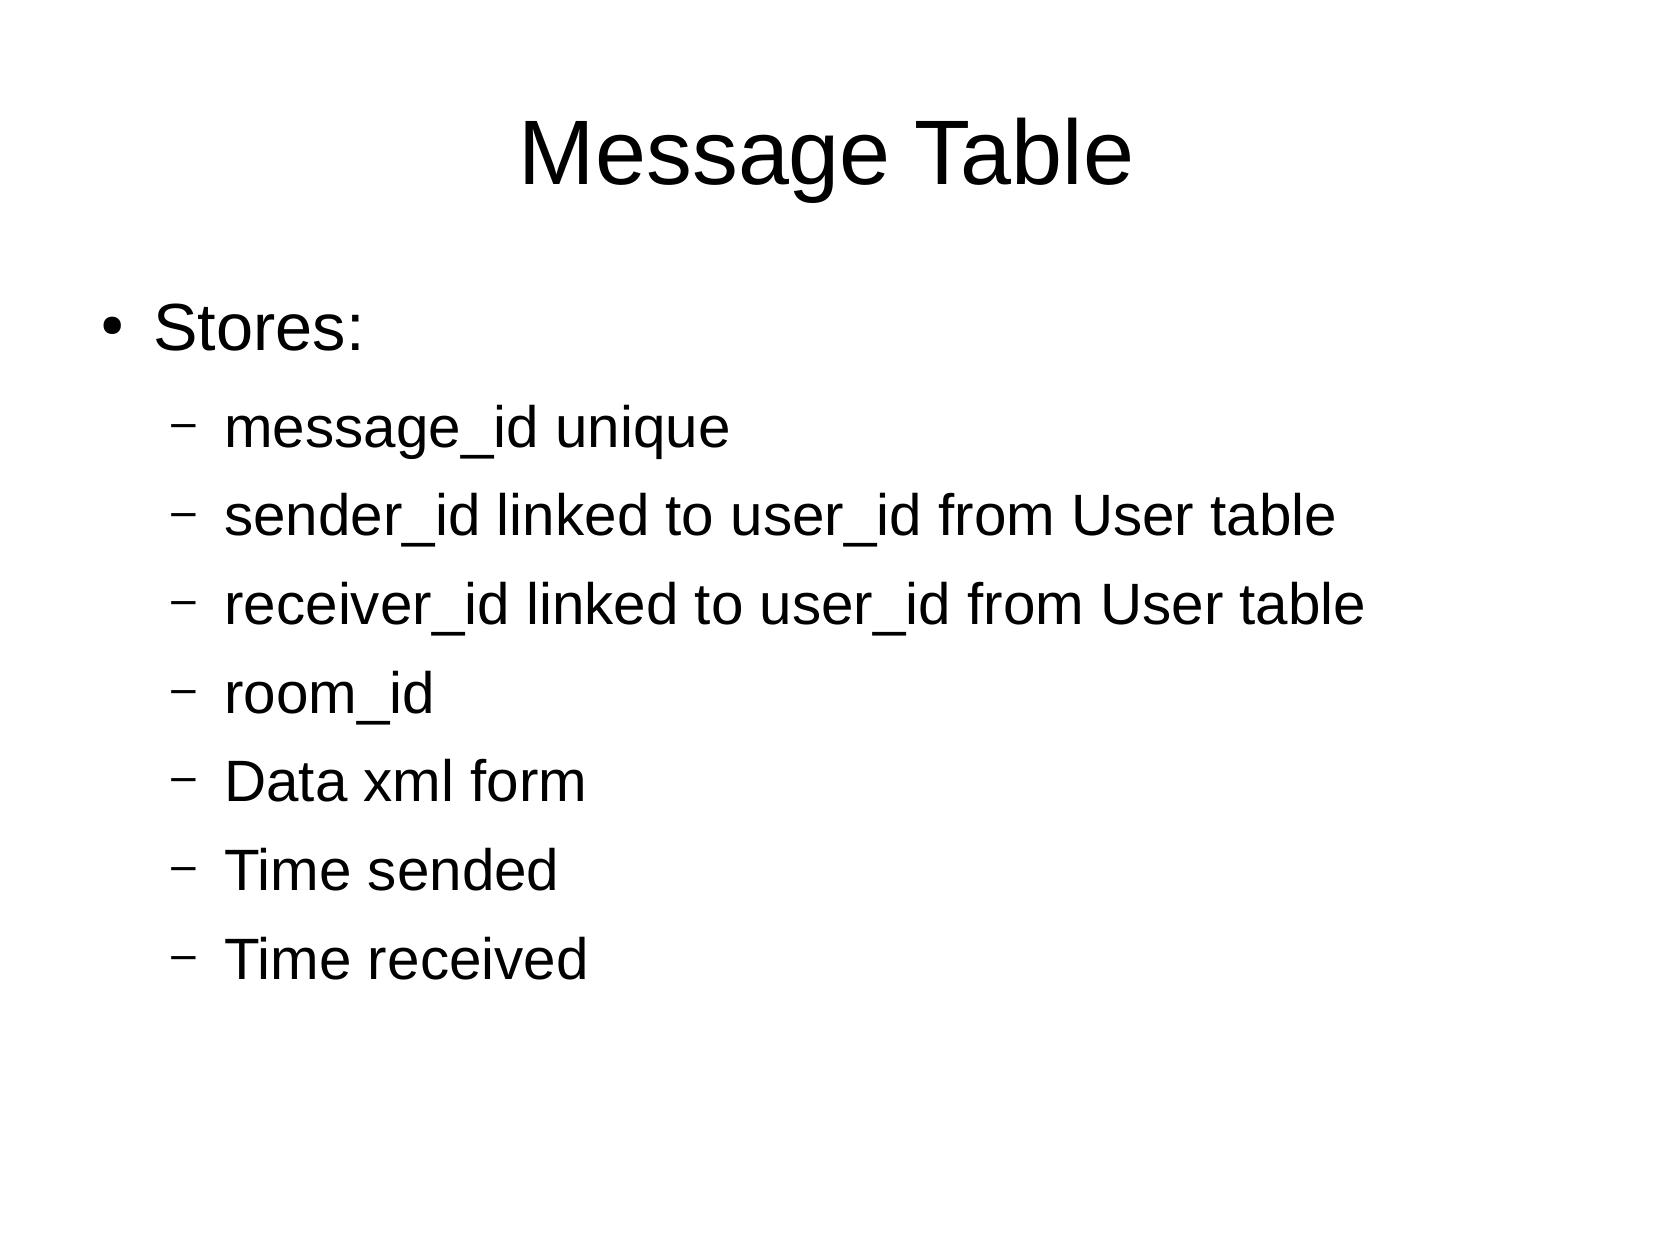

# Message Table
Stores:
message_id unique
sender_id linked to user_id from User table
receiver_id linked to user_id from User table
room_id
Data xml form
Time sended
Time received